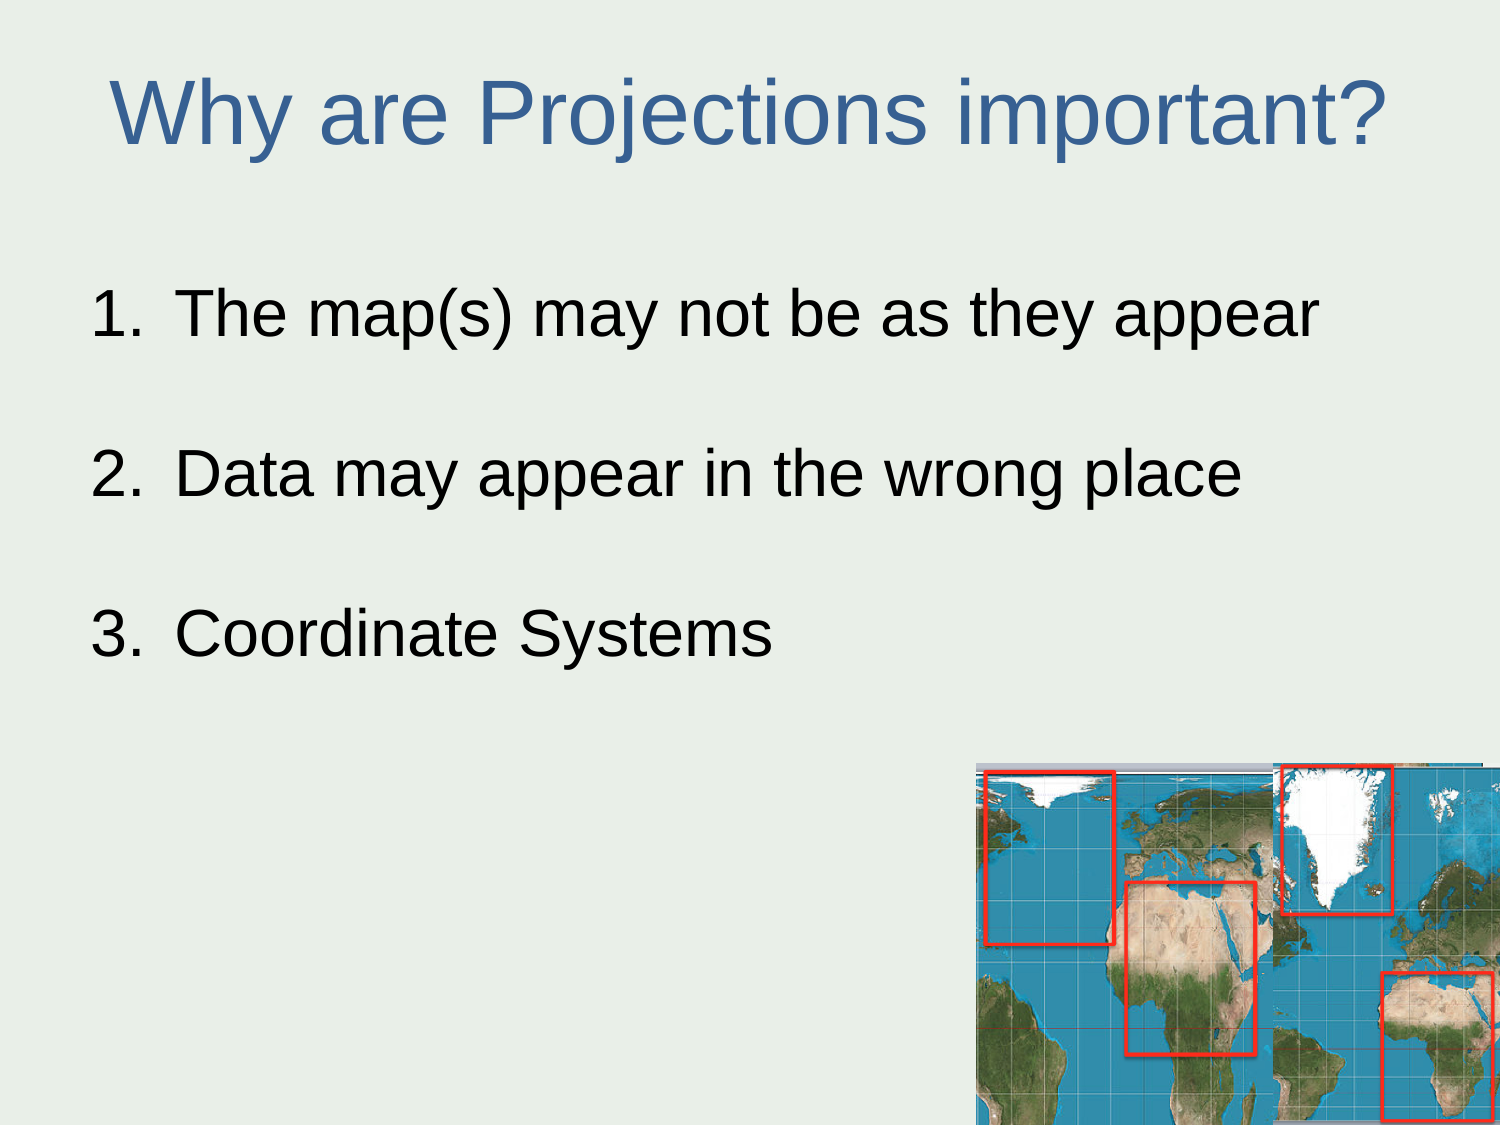

Why are Projections important?
The map(s) may not be as they appear
Data may appear in the wrong place
Coordinate Systems